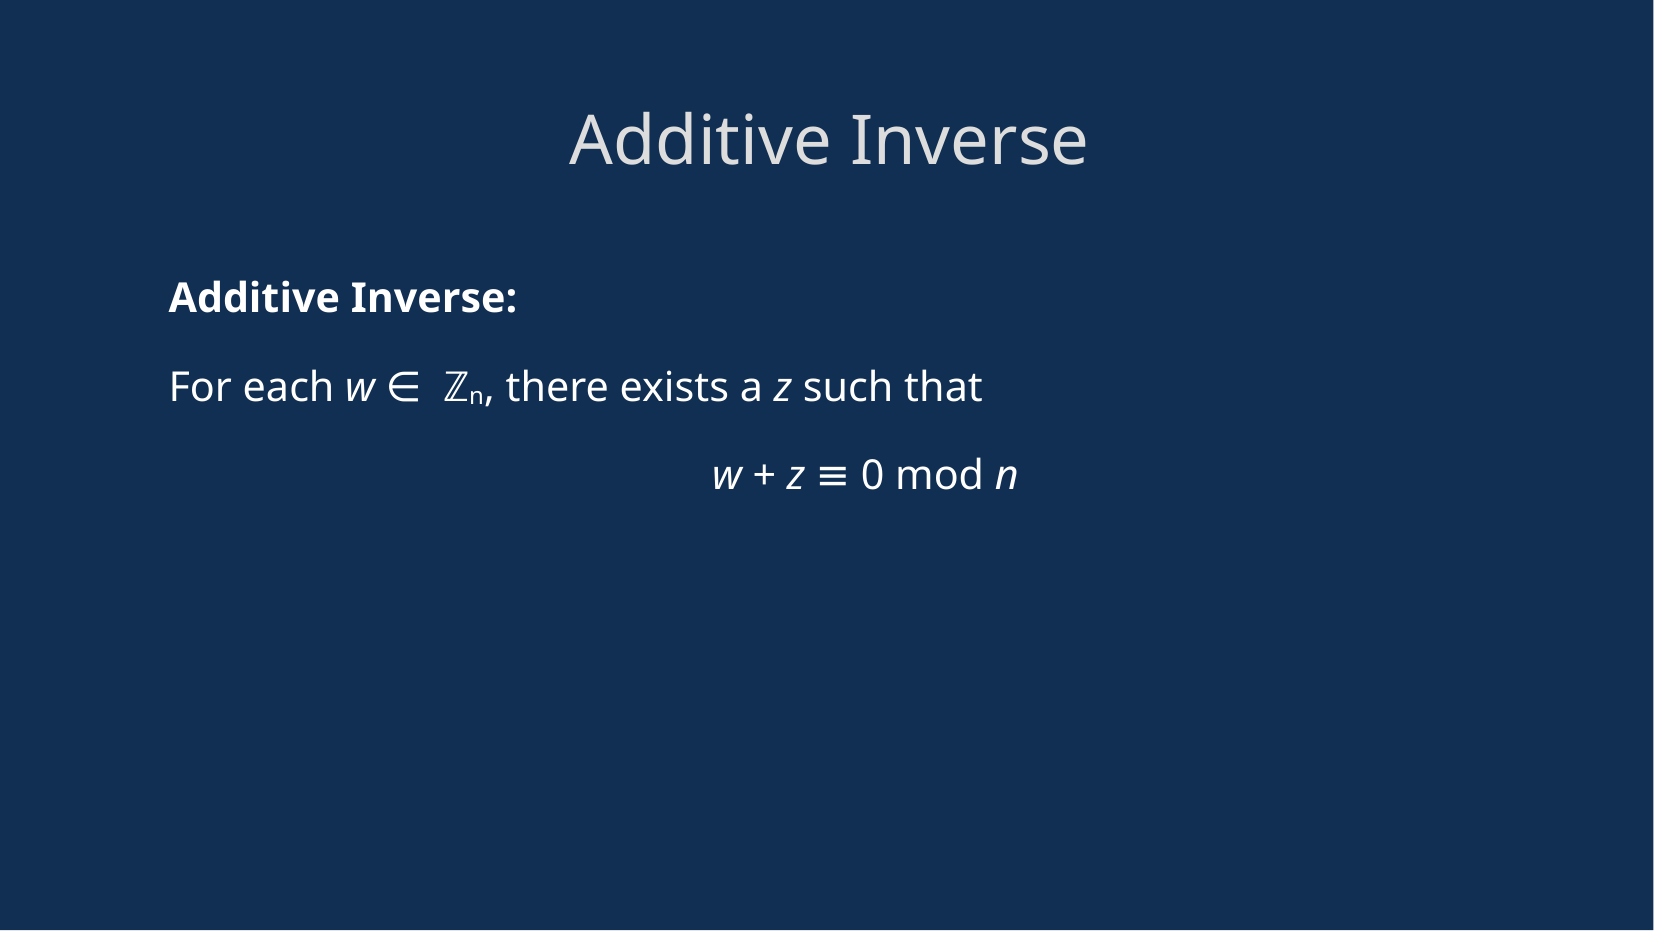

# Additive Inverse
Additive Inverse:
For each w ∈ ℤn, there exists a z such that
w + z ≡ 0 mod n